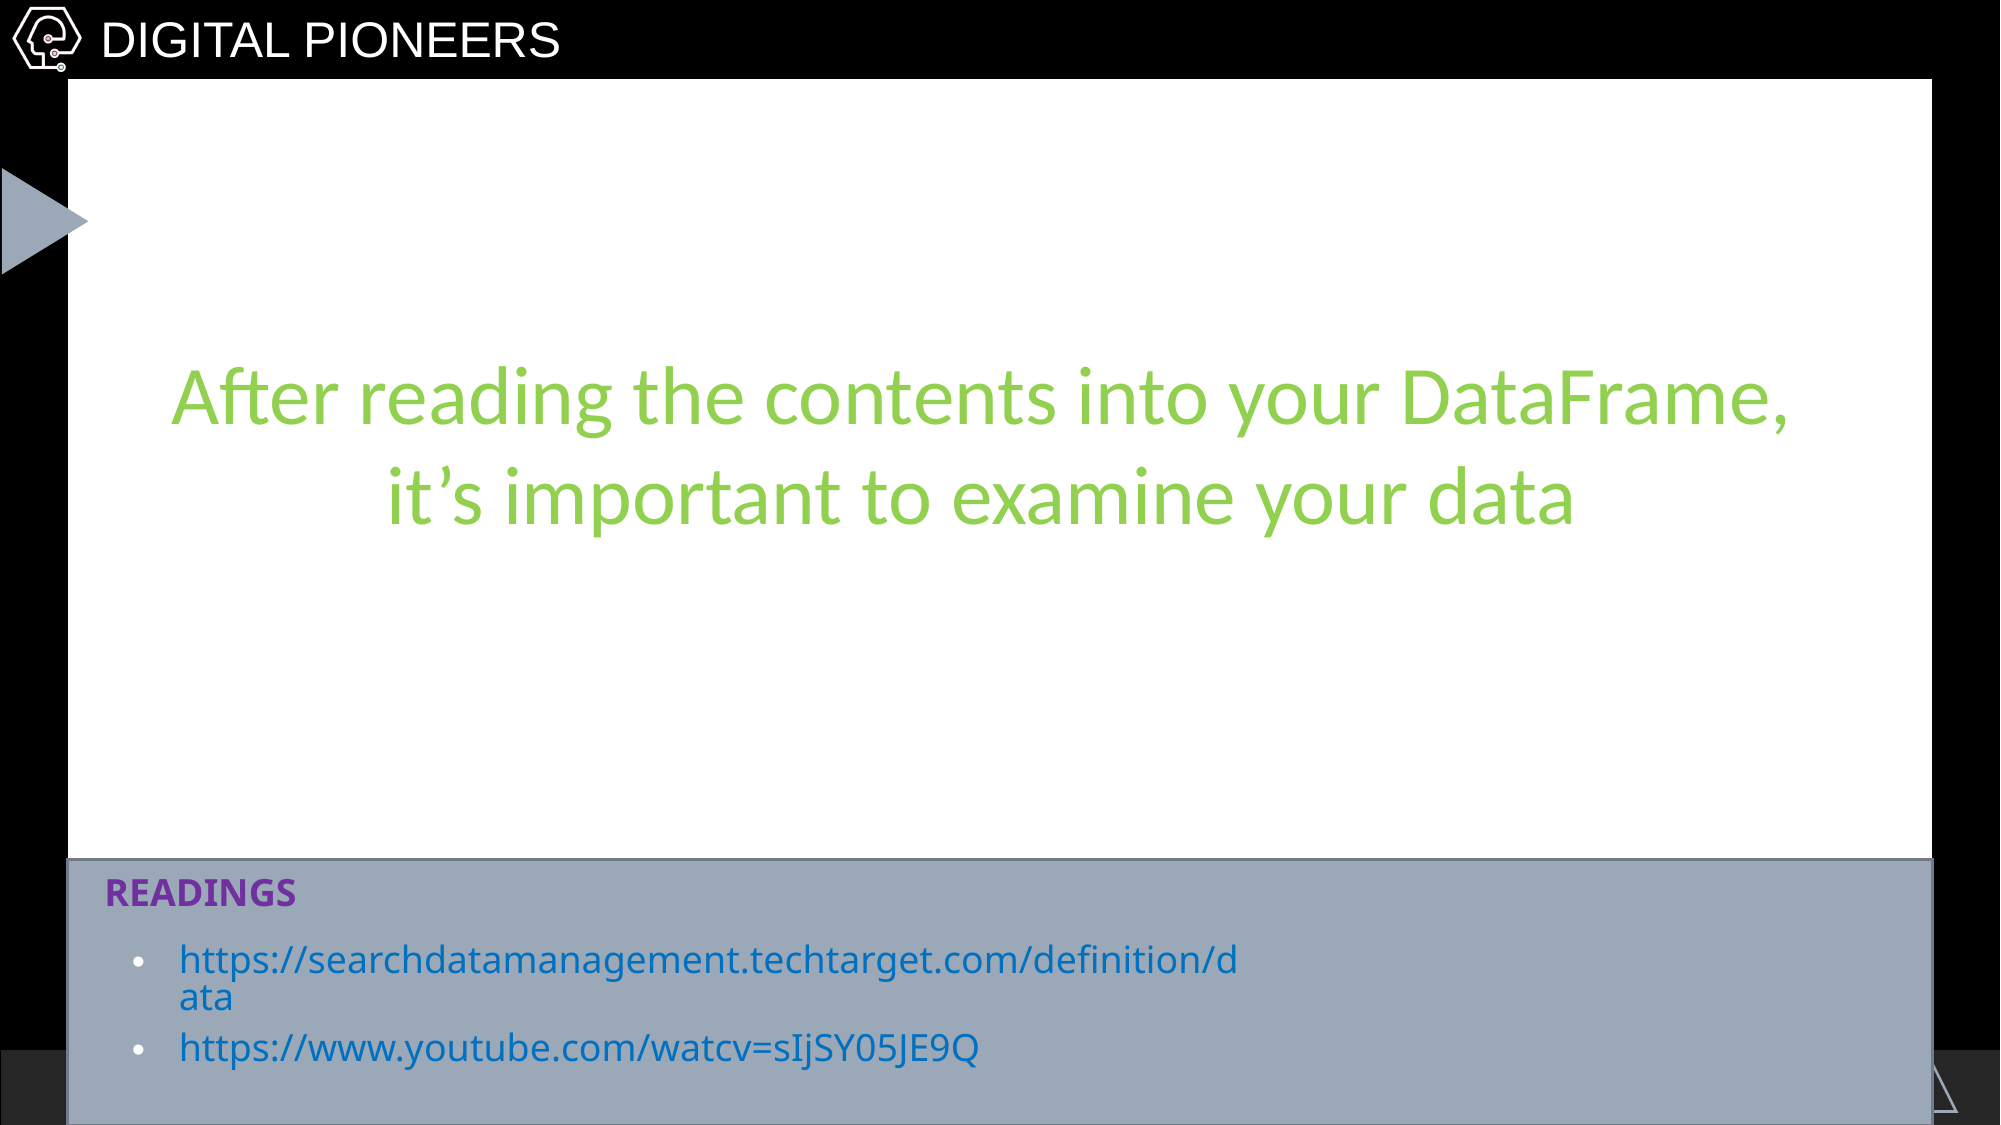

DIGITAL PIONEERS
#
After reading the contents into your DataFrame, it’s important to examine your data
READINGS
https://searchdatamanagement.techtarget.com/definition/data
https://www.youtube.com/watcv=sIjSY05JE9Q